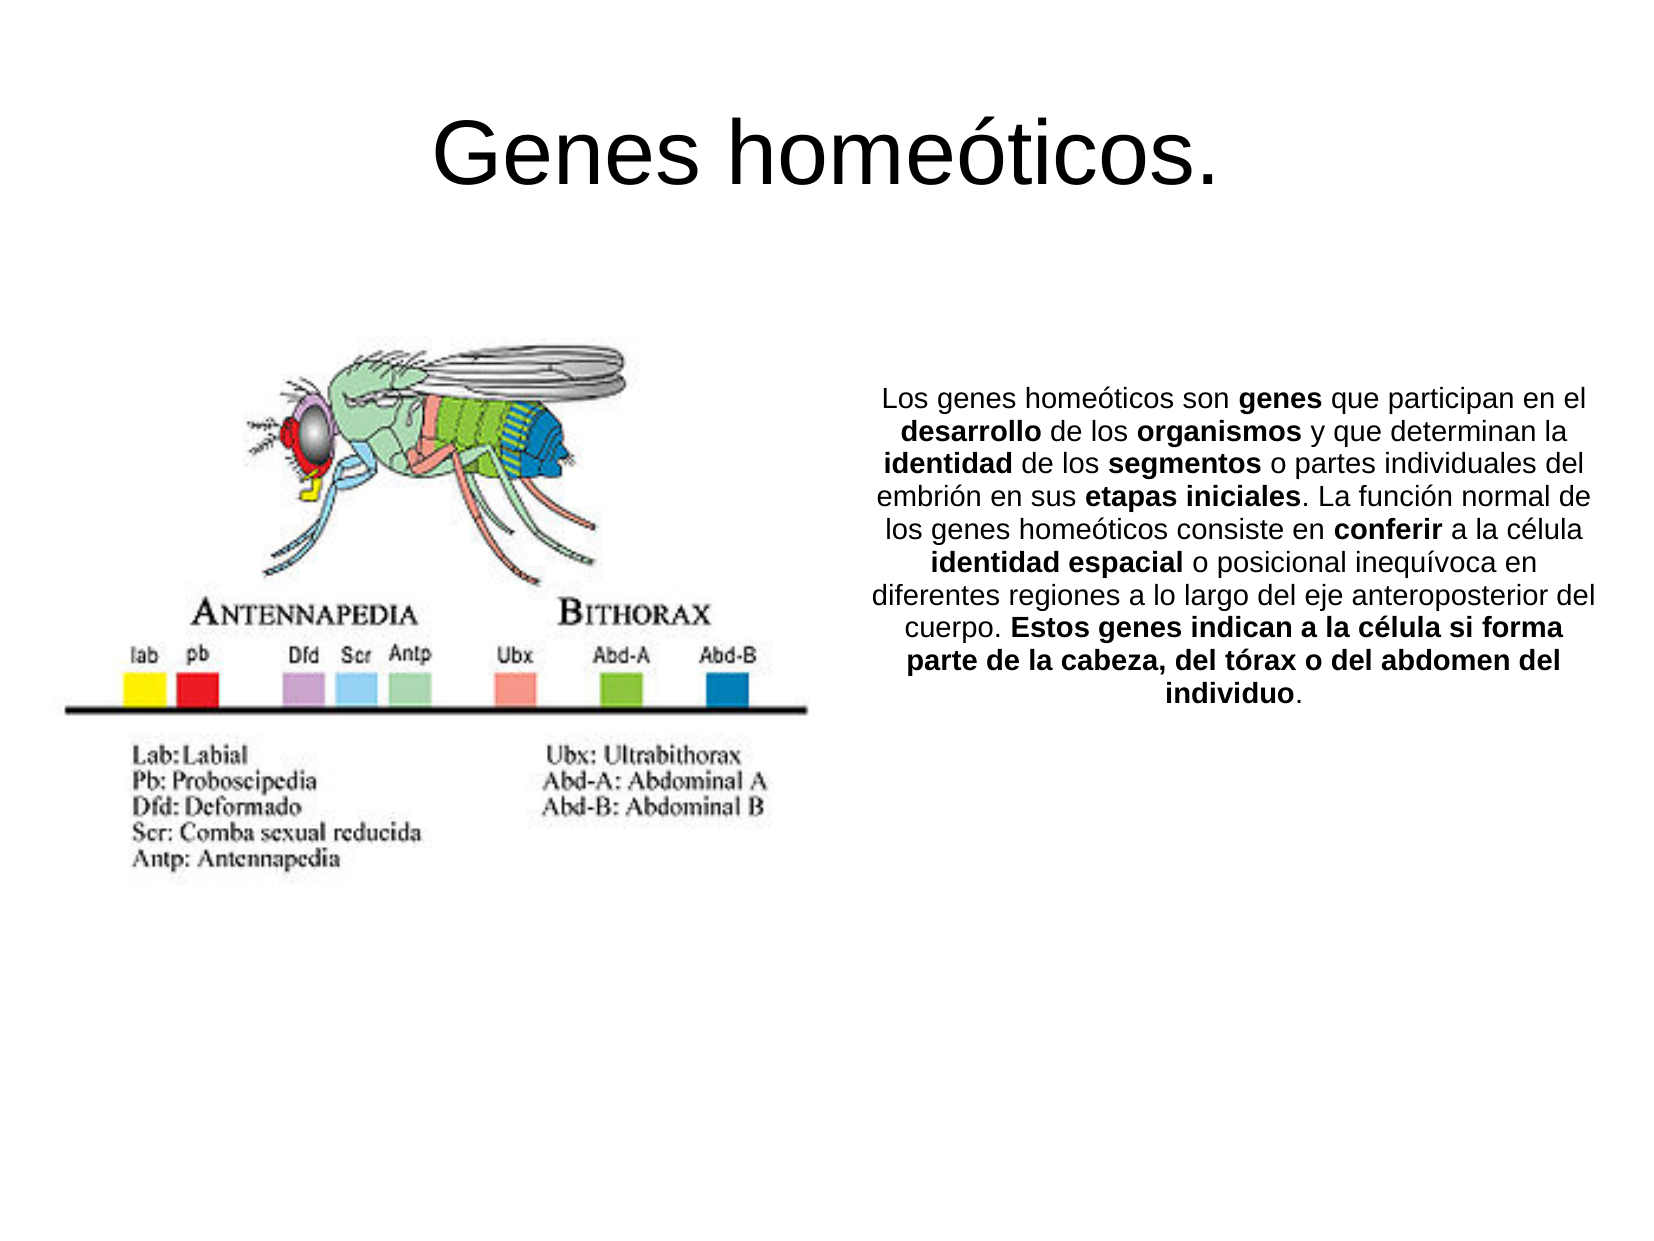

# Genes homeóticos.
Los genes homeóticos son genes que participan en el desarrollo de los organismos y que determinan la identidad de los segmentos o partes individuales del embrión en sus etapas iniciales. La función normal de los genes homeóticos consiste en conferir a la célula identidad espacial o posicional inequívoca en diferentes regiones a lo largo del eje anteroposterior del cuerpo. Estos genes indican a la célula si forma parte de la cabeza, del tórax o del abdomen del individuo.